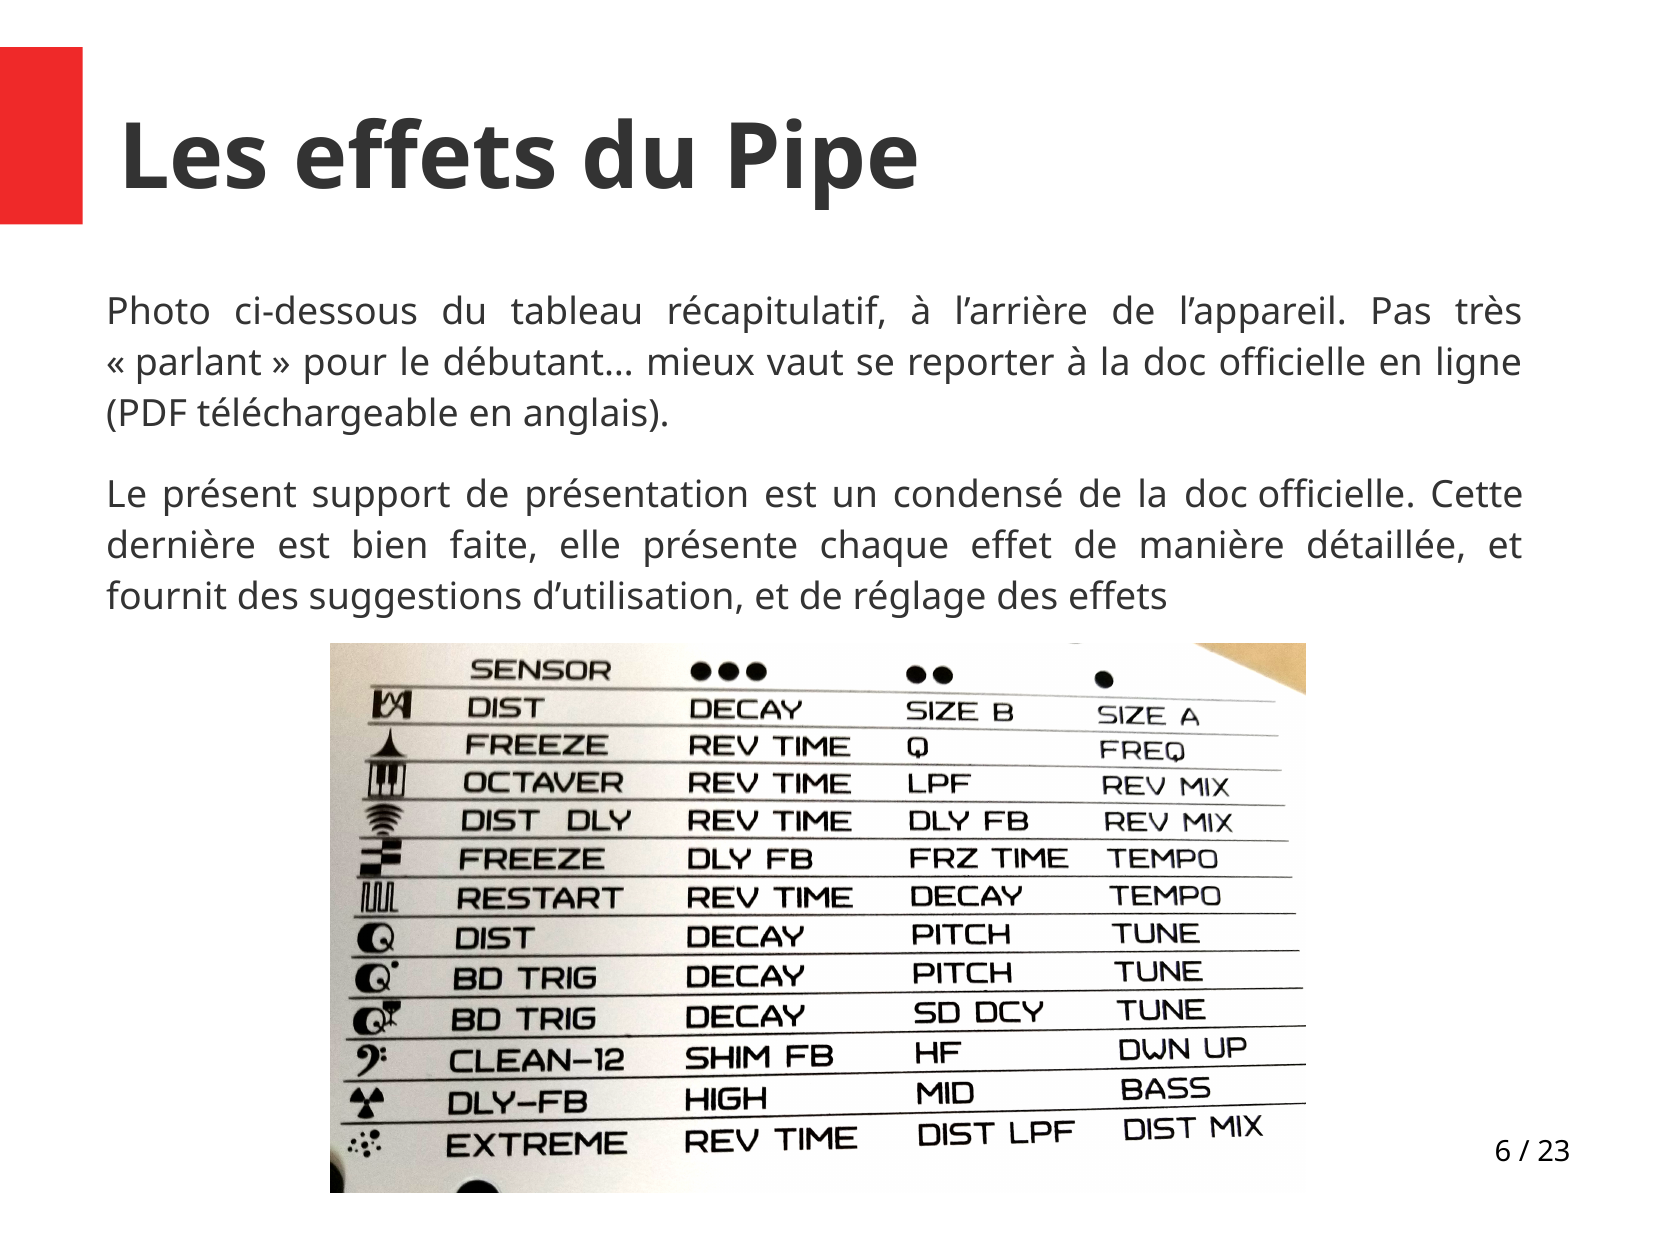

# Les effets du Pipe
Photo ci-dessous du tableau récapitulatif, à l’arrière de l’appareil. Pas très « parlant » pour le débutant… mieux vaut se reporter à la doc officielle en ligne (PDF téléchargeable en anglais).
Le présent support de présentation est un condensé de la doc officielle. Cette dernière est bien faite, elle présente chaque effet de manière détaillée, et fournit des suggestions d’utilisation, et de réglage des effets
6